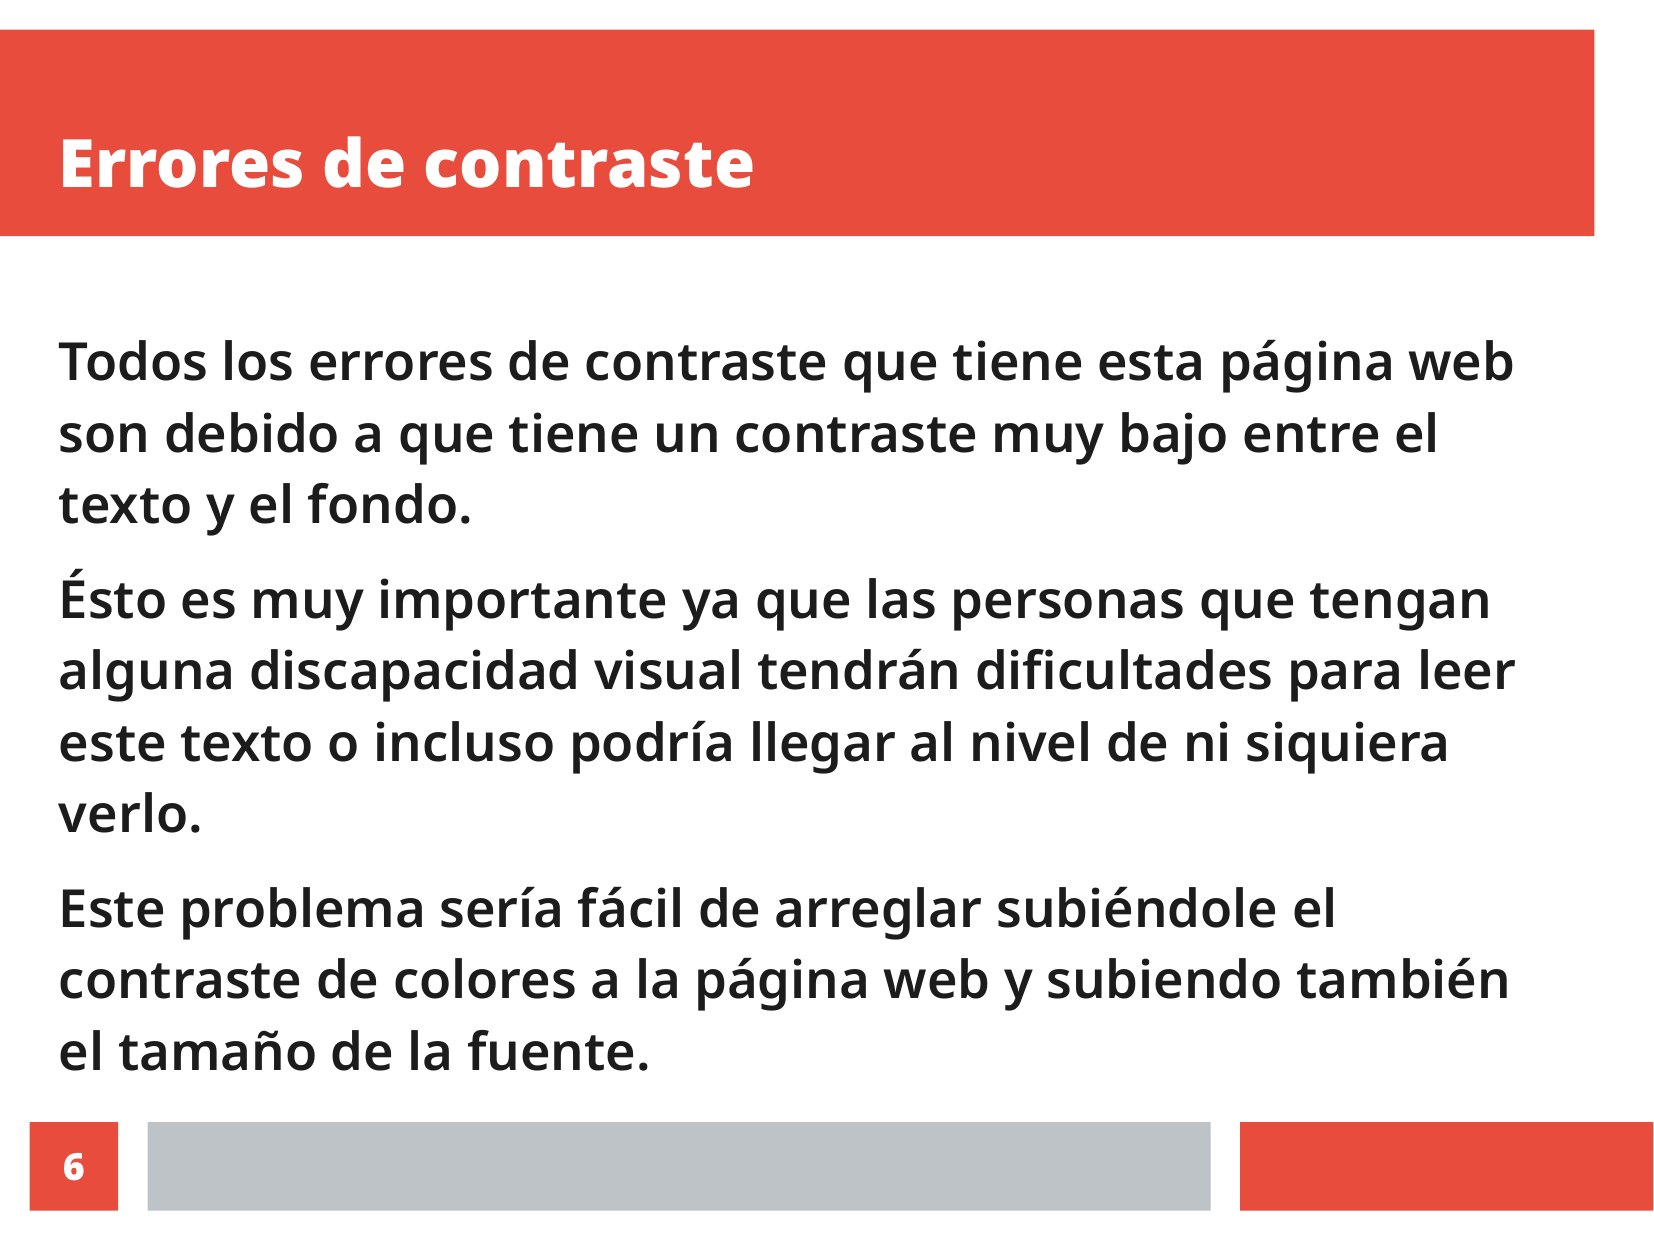

# Errores de contraste
Todos los errores de contraste que tiene esta página web son debido a que tiene un contraste muy bajo entre el texto y el fondo.
Ésto es muy importante ya que las personas que tengan alguna discapacidad visual tendrán dificultades para leer este texto o incluso podría llegar al nivel de ni siquiera verlo.
Este problema sería fácil de arreglar subiéndole el contraste de colores a la página web y subiendo también el tamaño de la fuente.
6